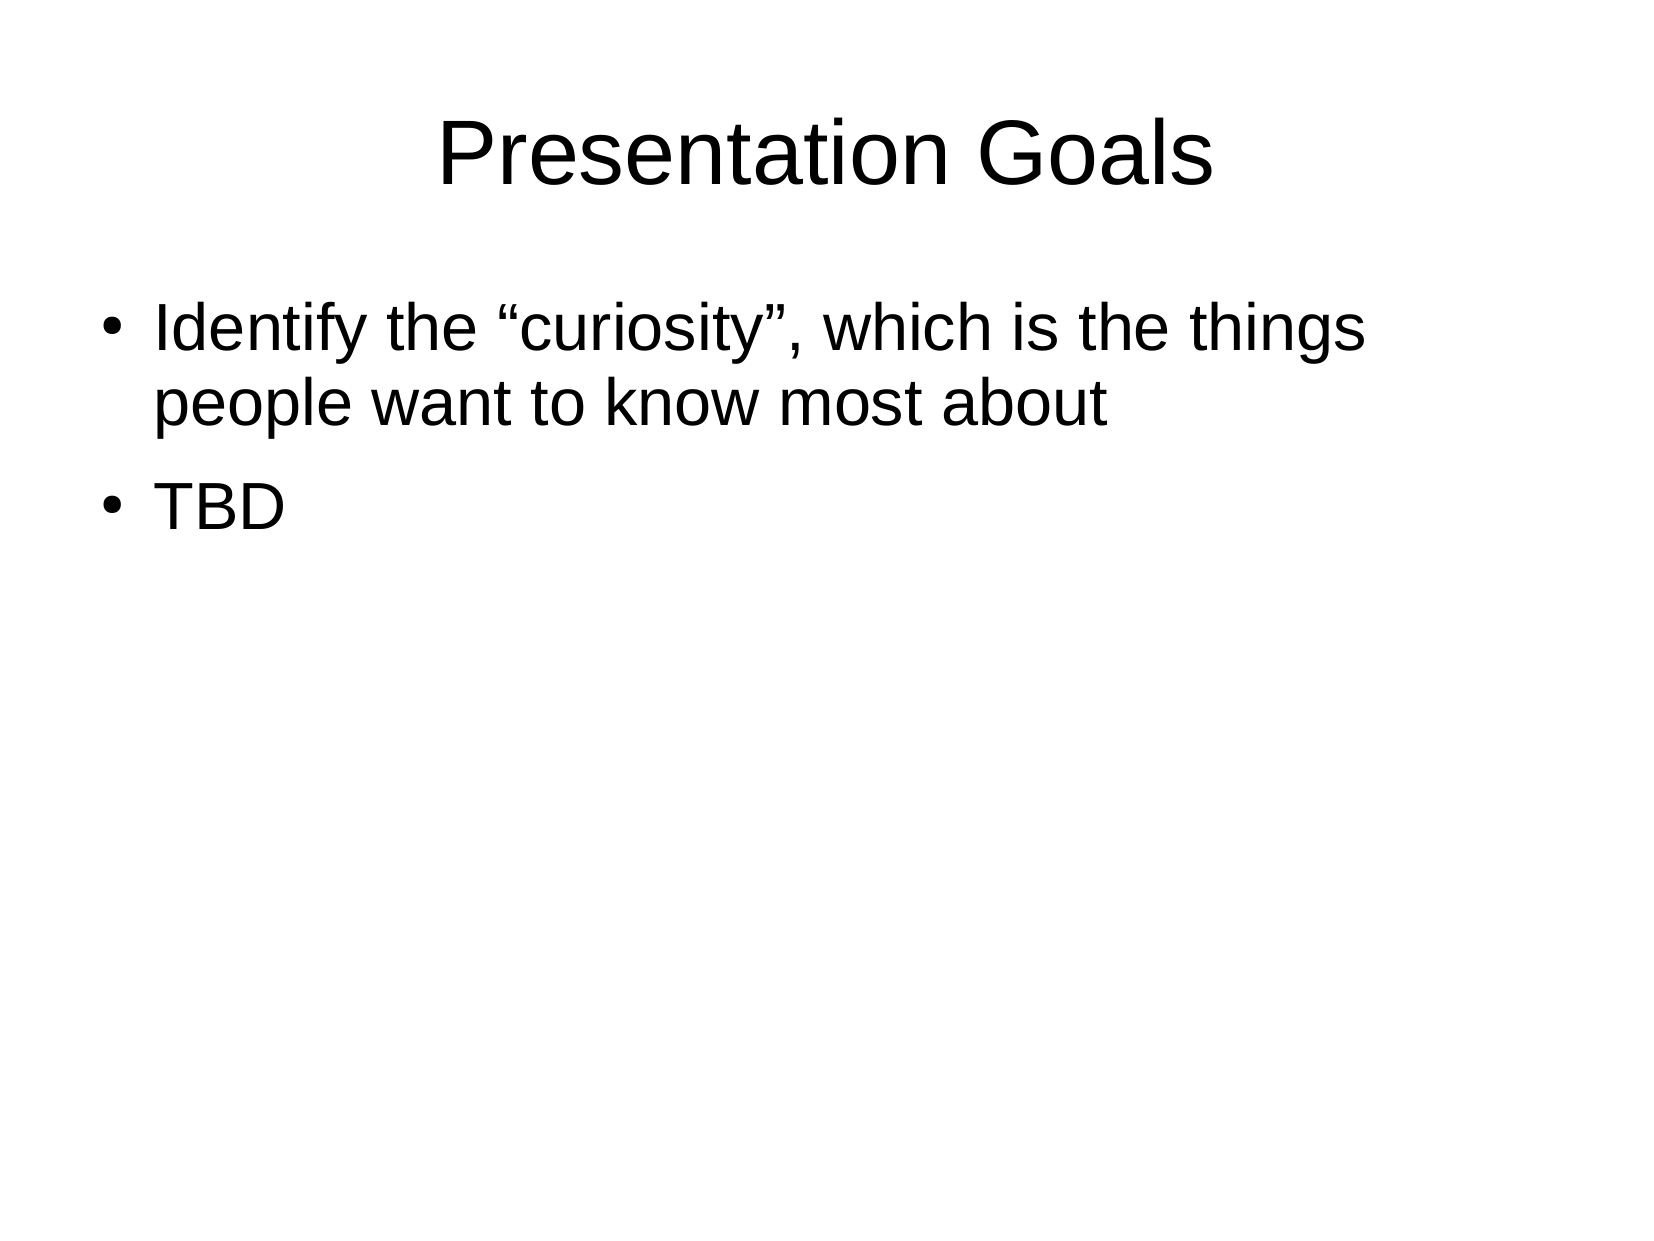

# Presentation Goals
Identify the “curiosity”, which is the things people want to know most about
TBD